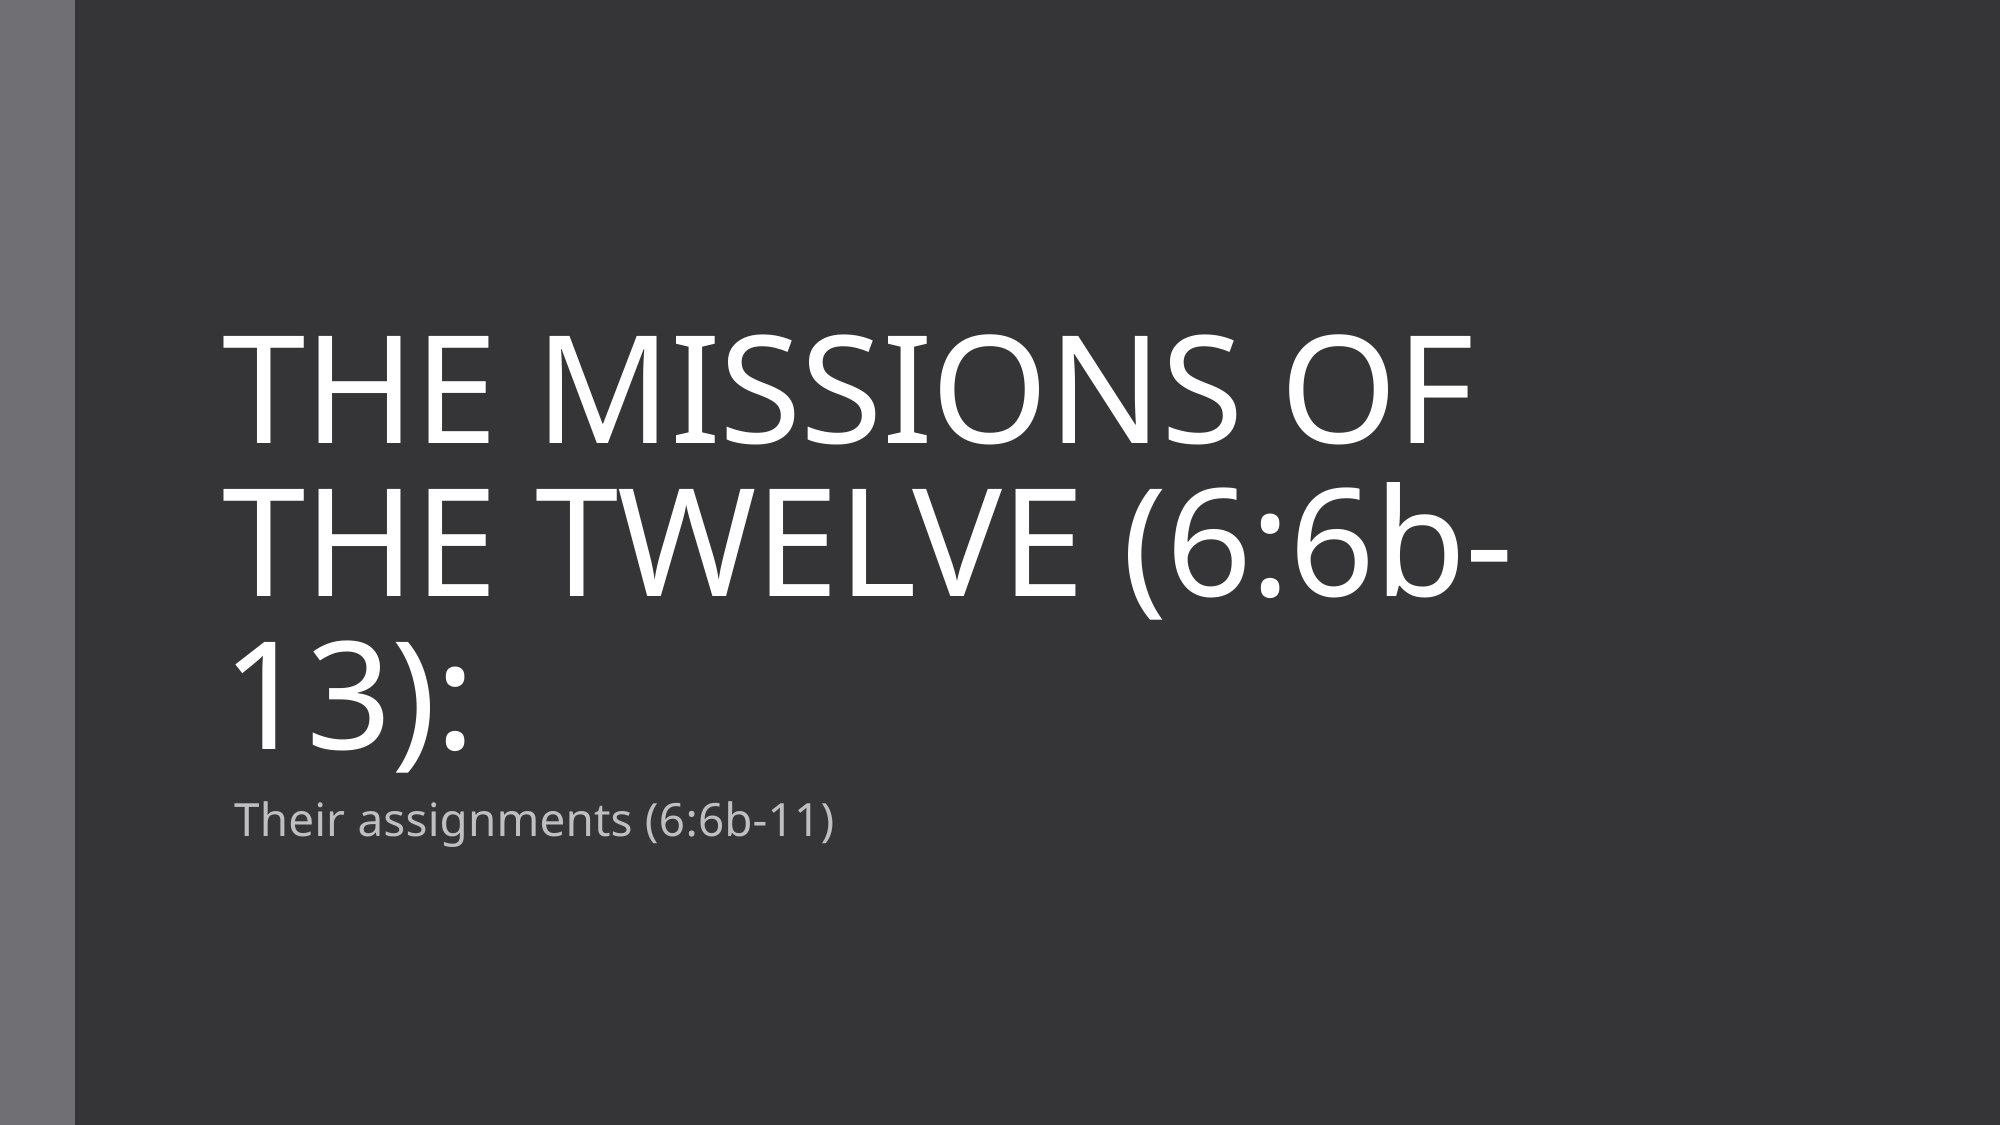

# THE MISSIONS OF THE TWELVE (6:6b-13):
 Their assignments (6:6b-11)